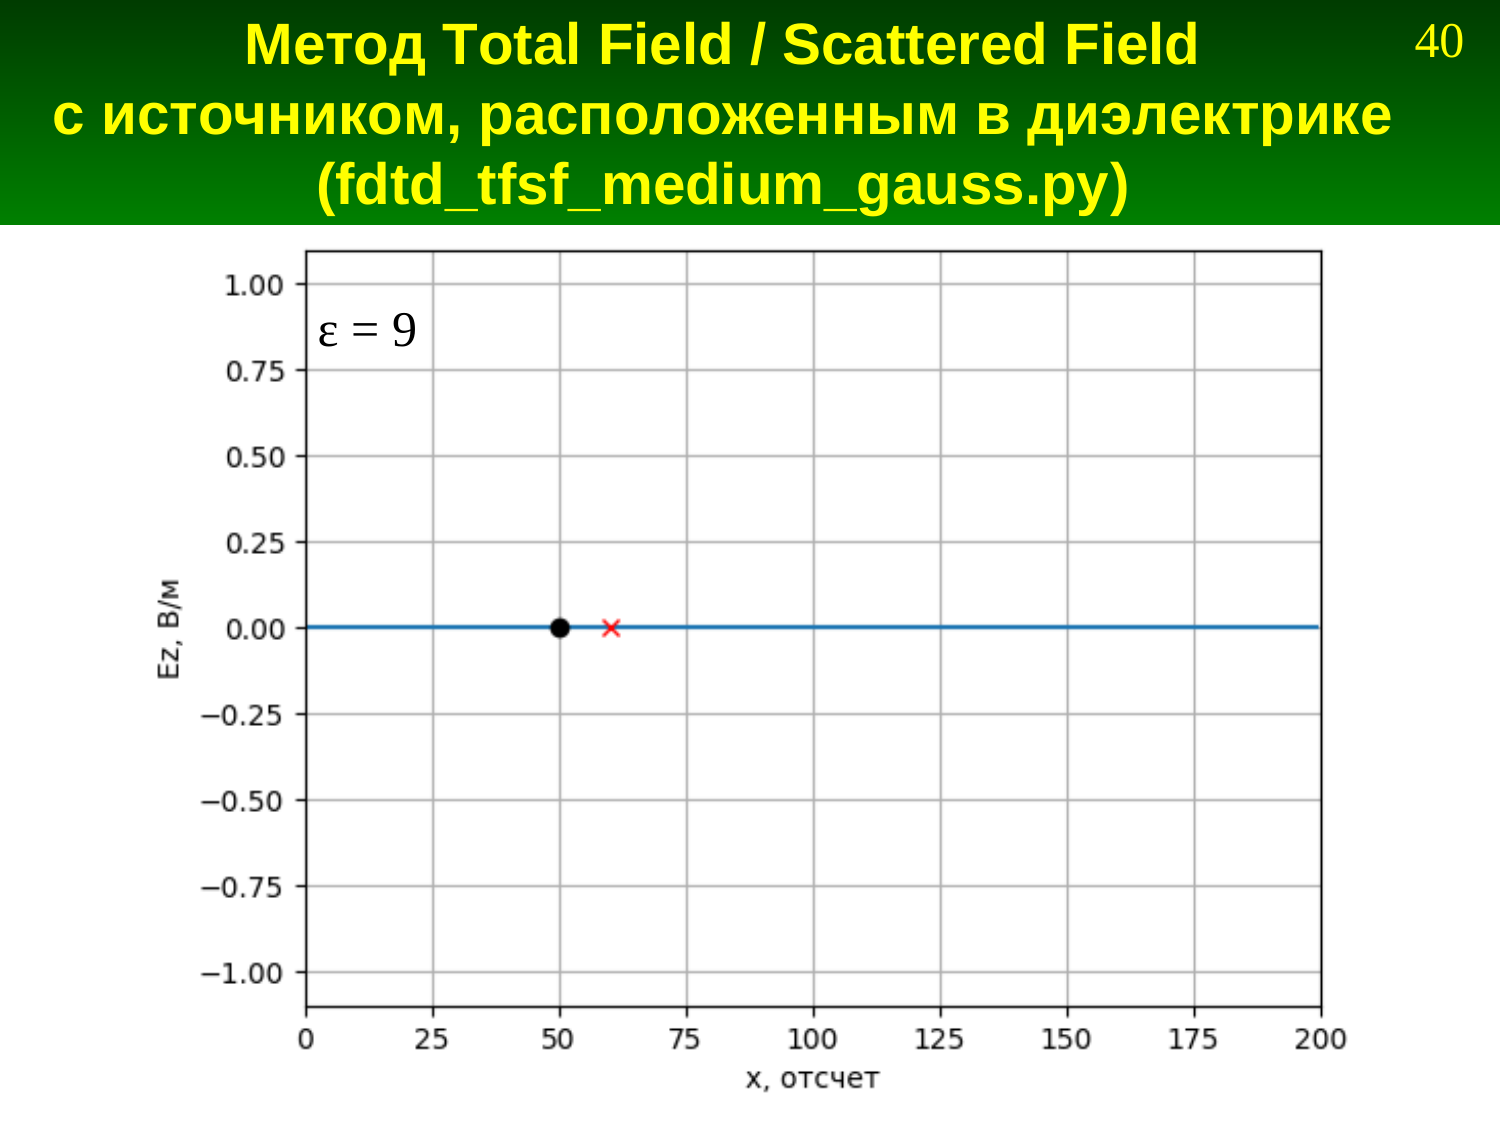

# Метод Total Field / Scattered Field с источником, расположенным в диэлектрике (fdtd_tfsf_medium_gauss.py)
ε = 9